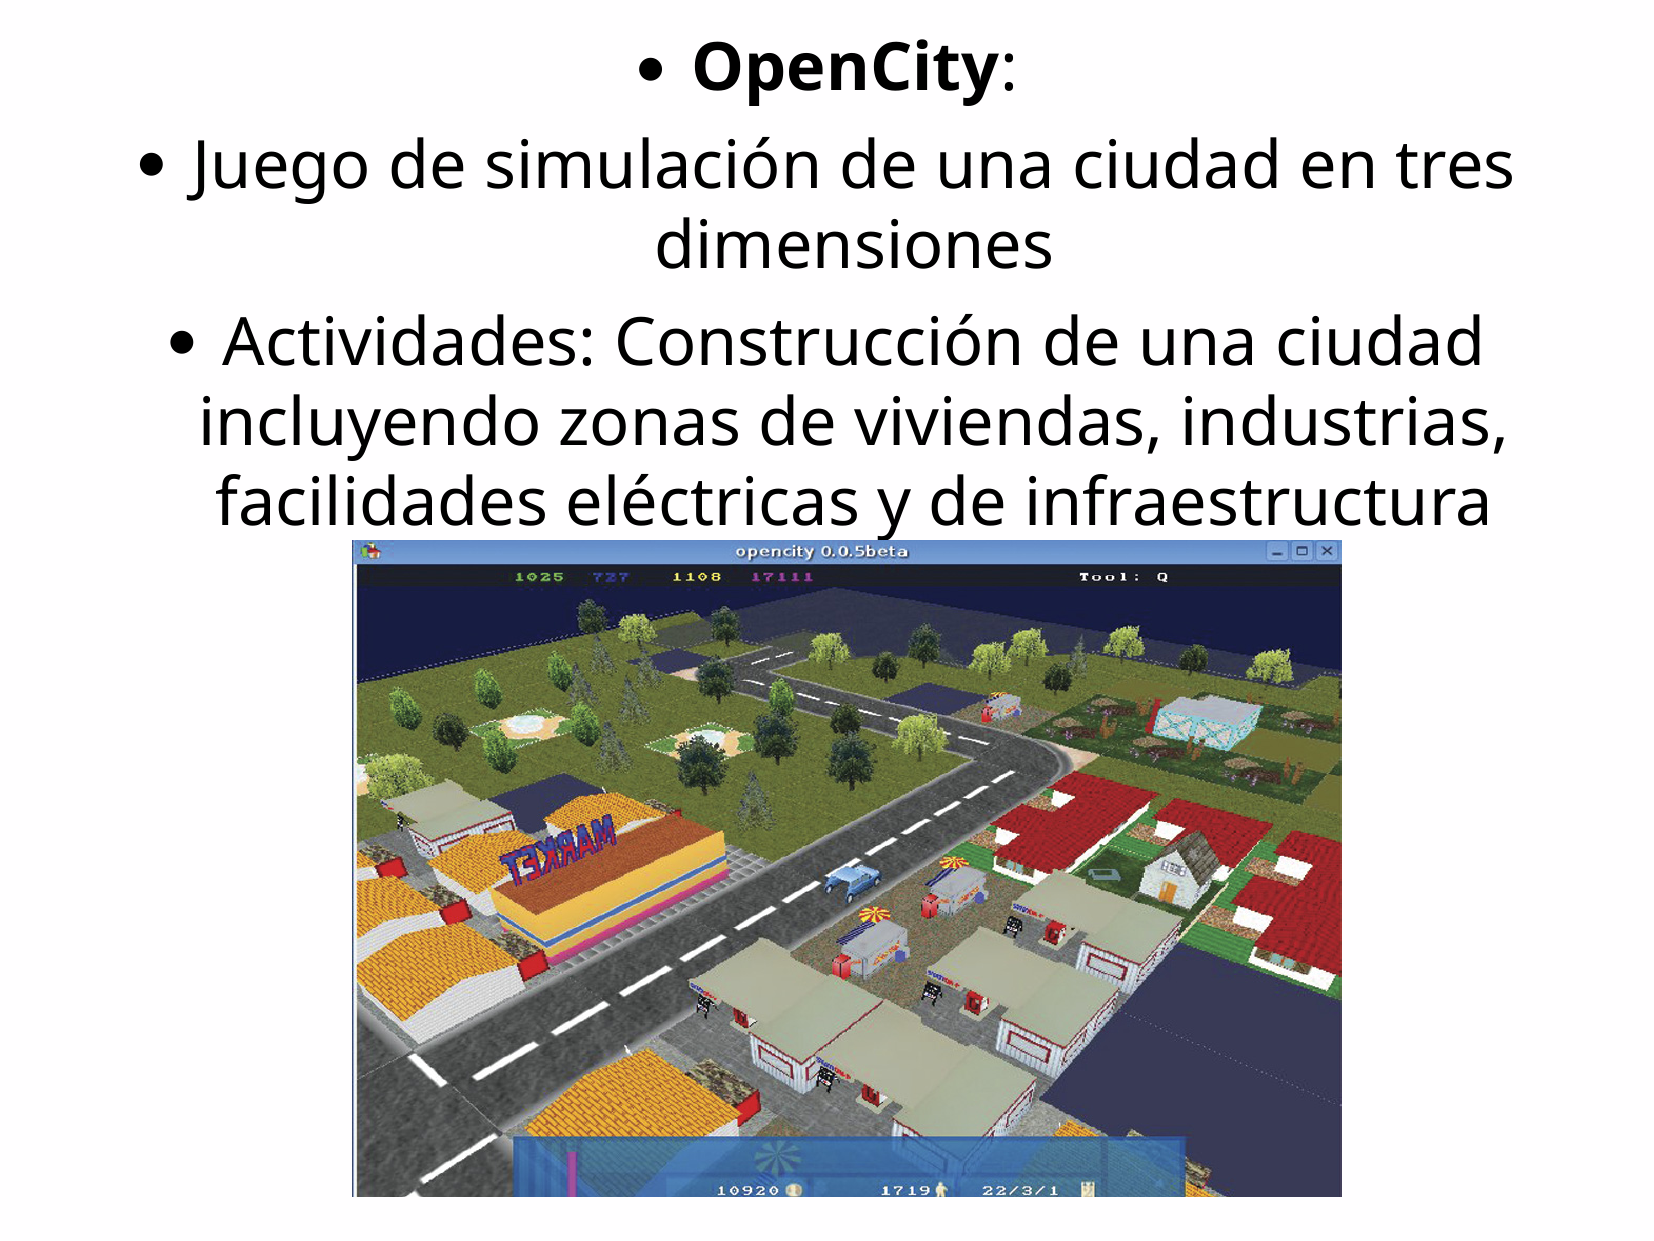

# OpenCity:
Juego de simulación de una ciudad en tres dimensiones
Actividades: Construcción de una ciudad incluyendo zonas de viviendas, industrias, facilidades eléctricas y de infraestructura